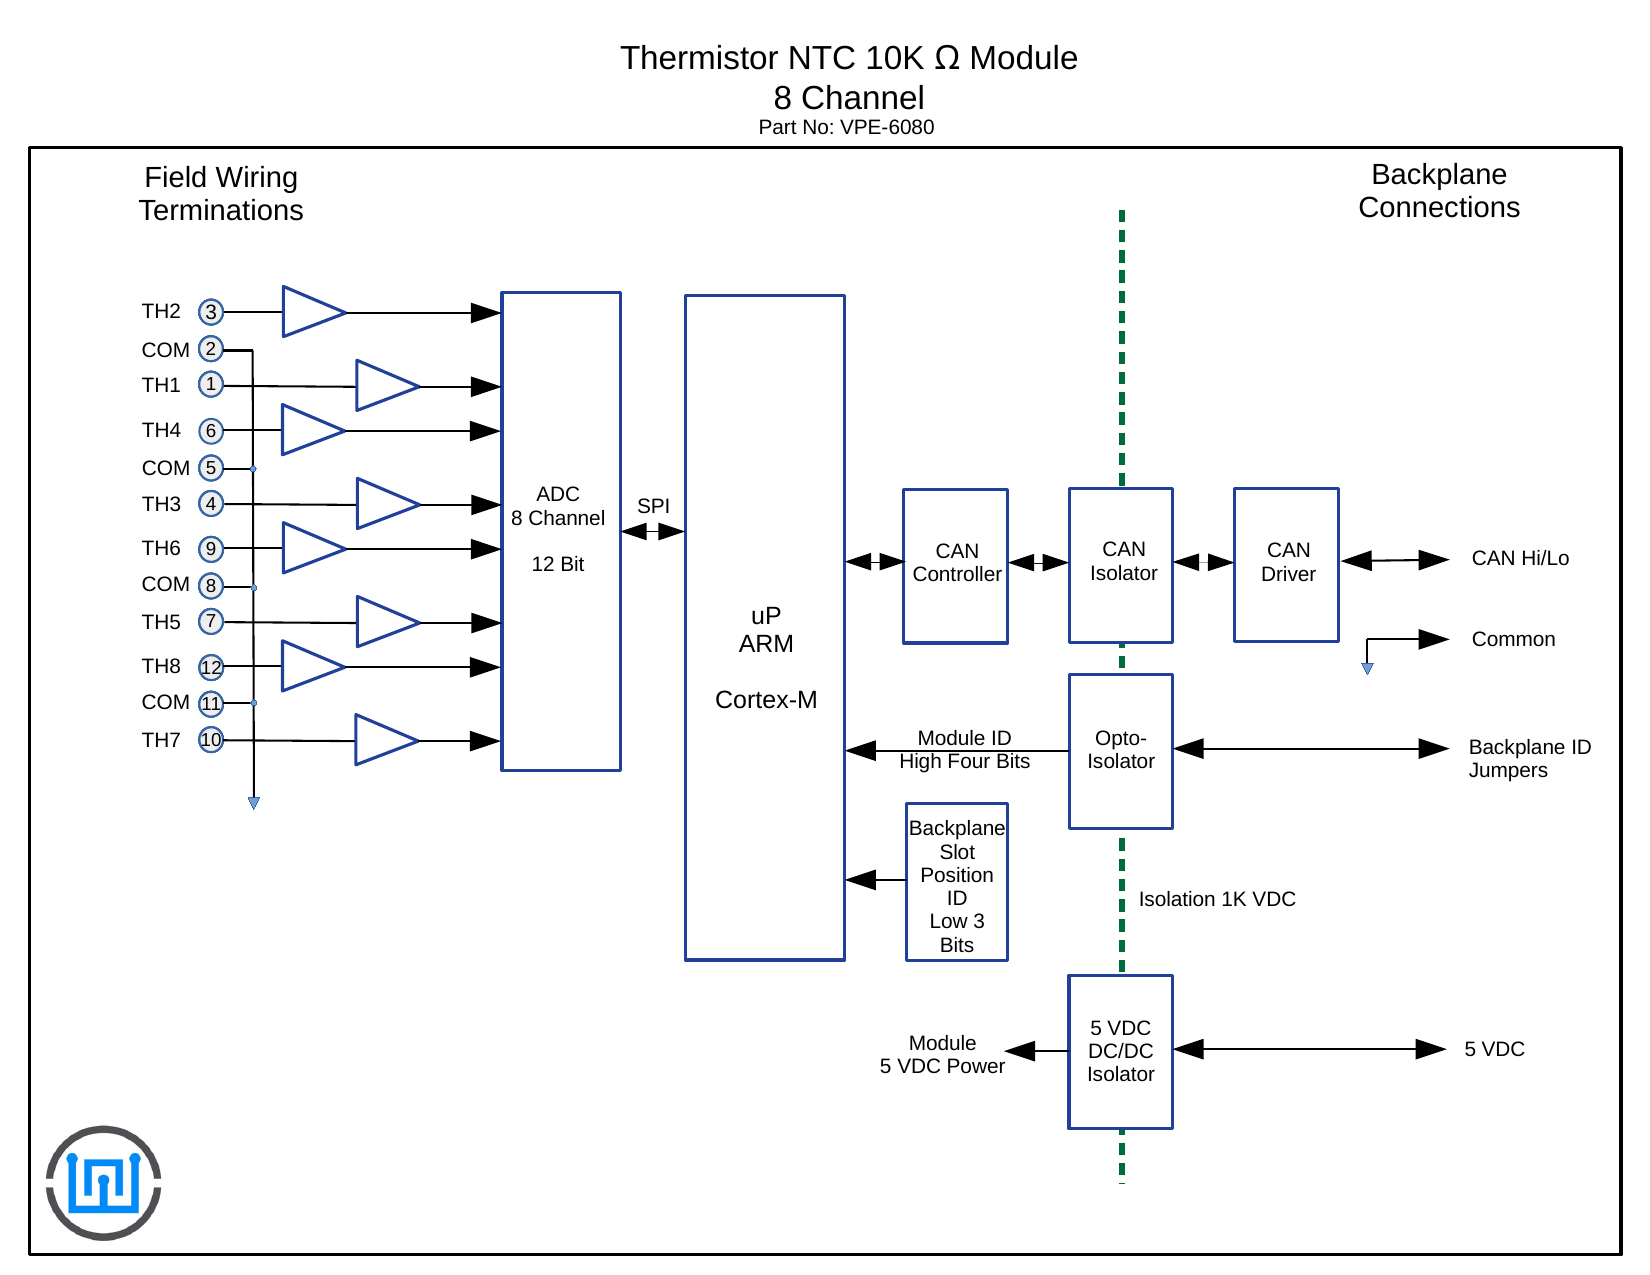

Thermistor NTC 10K Ω Module
8 Channel
Part No: VPE-6080
Backplane
Connections
Field Wiring
Terminations
TH2
3
COM
2
TH1
1
TH4
6
COM
5
ADC
8 Channel
12 Bit
TH3
SPI
4
TH6
CAN
Isolator
CAN
Driver
CAN
Controller
9
CAN Hi/Lo
COM
8
uP
ARM
Cortex-M
TH5
7
Common
TH8
12
COM
11
Module ID
High Four Bits
Opto-
Isolator
TH7
10
Backplane ID
Jumpers
Backplane
Slot
Position
ID
Low 3
Bits
Isolation 1K VDC
5 VDC
DC/DC
Isolator
Module
5 VDC Power
5 VDC